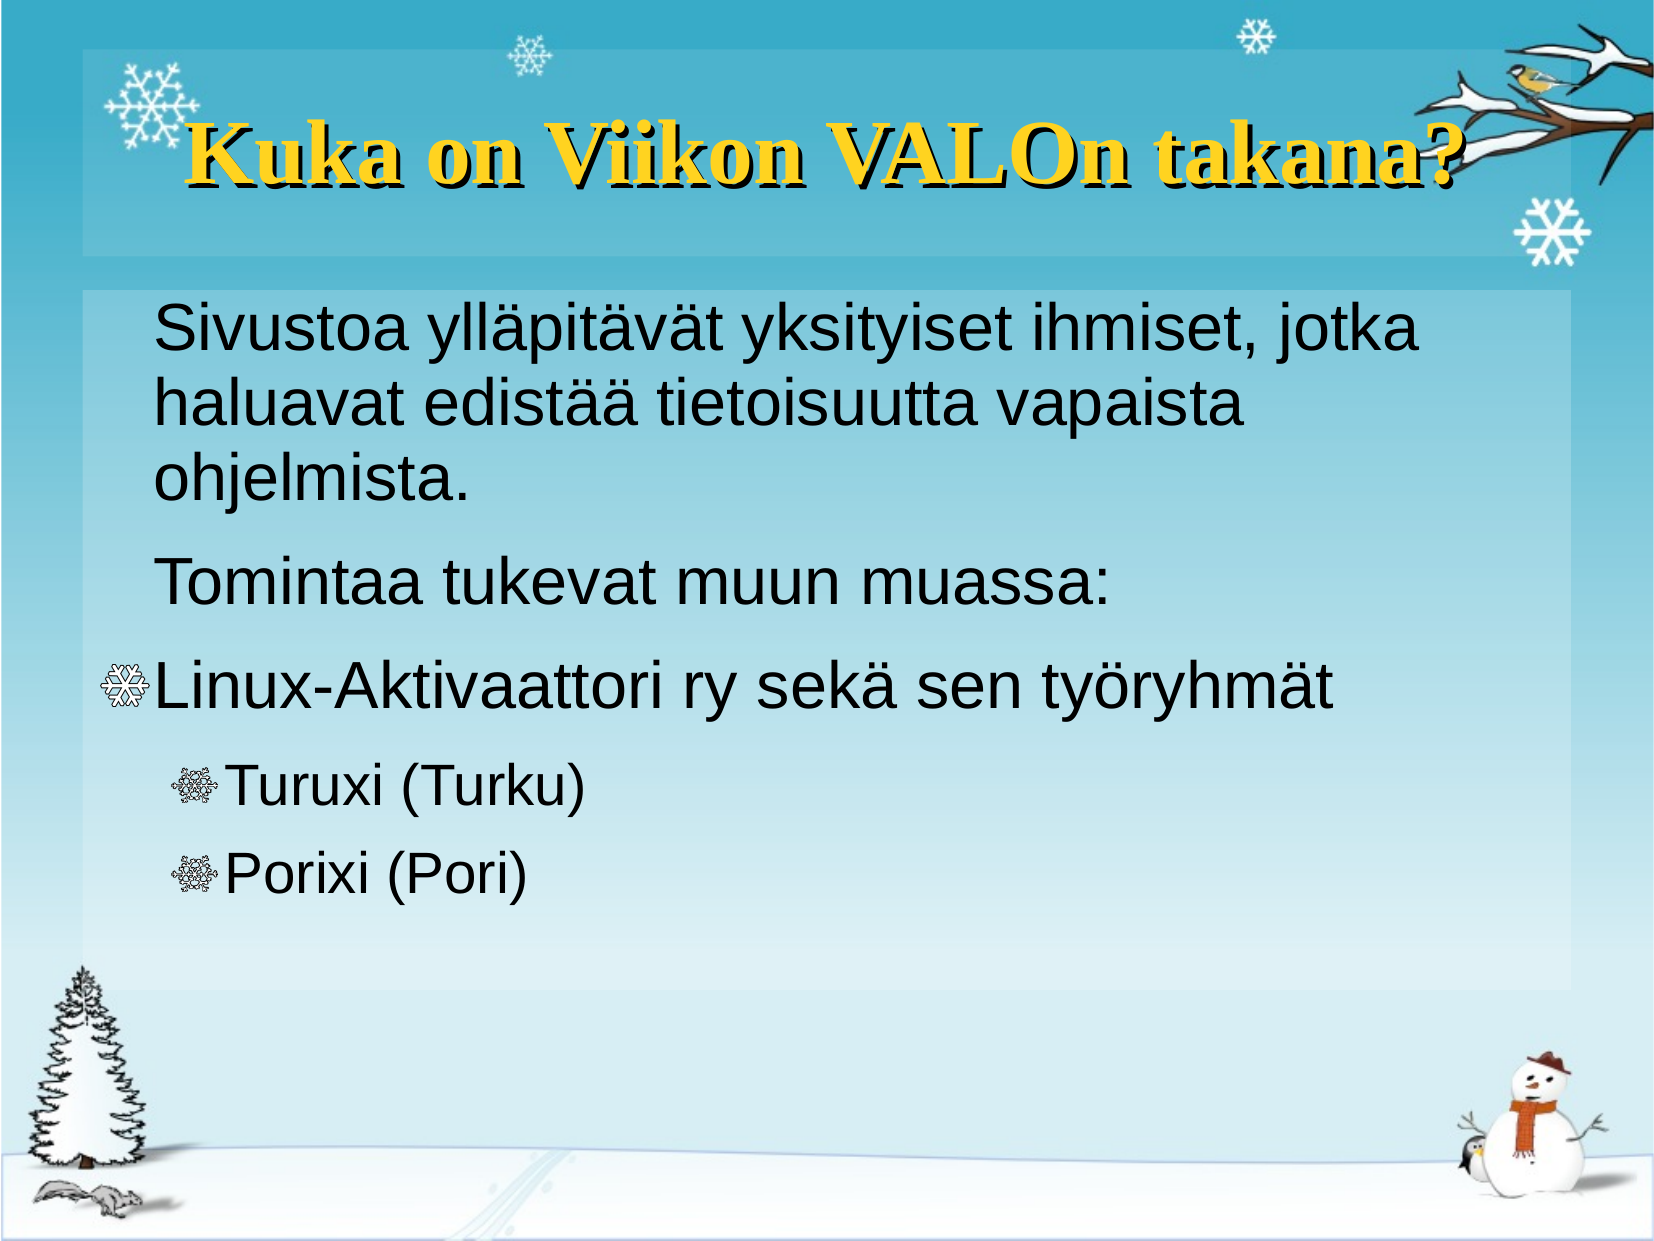

# Kuka on Viikon VALOn takana?
Sivustoa ylläpitävät yksityiset ihmiset, jotka haluavat edistää tietoisuutta vapaista ohjelmista.
Tomintaa tukevat muun muassa:
Linux-Aktivaattori ry sekä sen työryhmät
Turuxi (Turku)
Porixi (Pori)